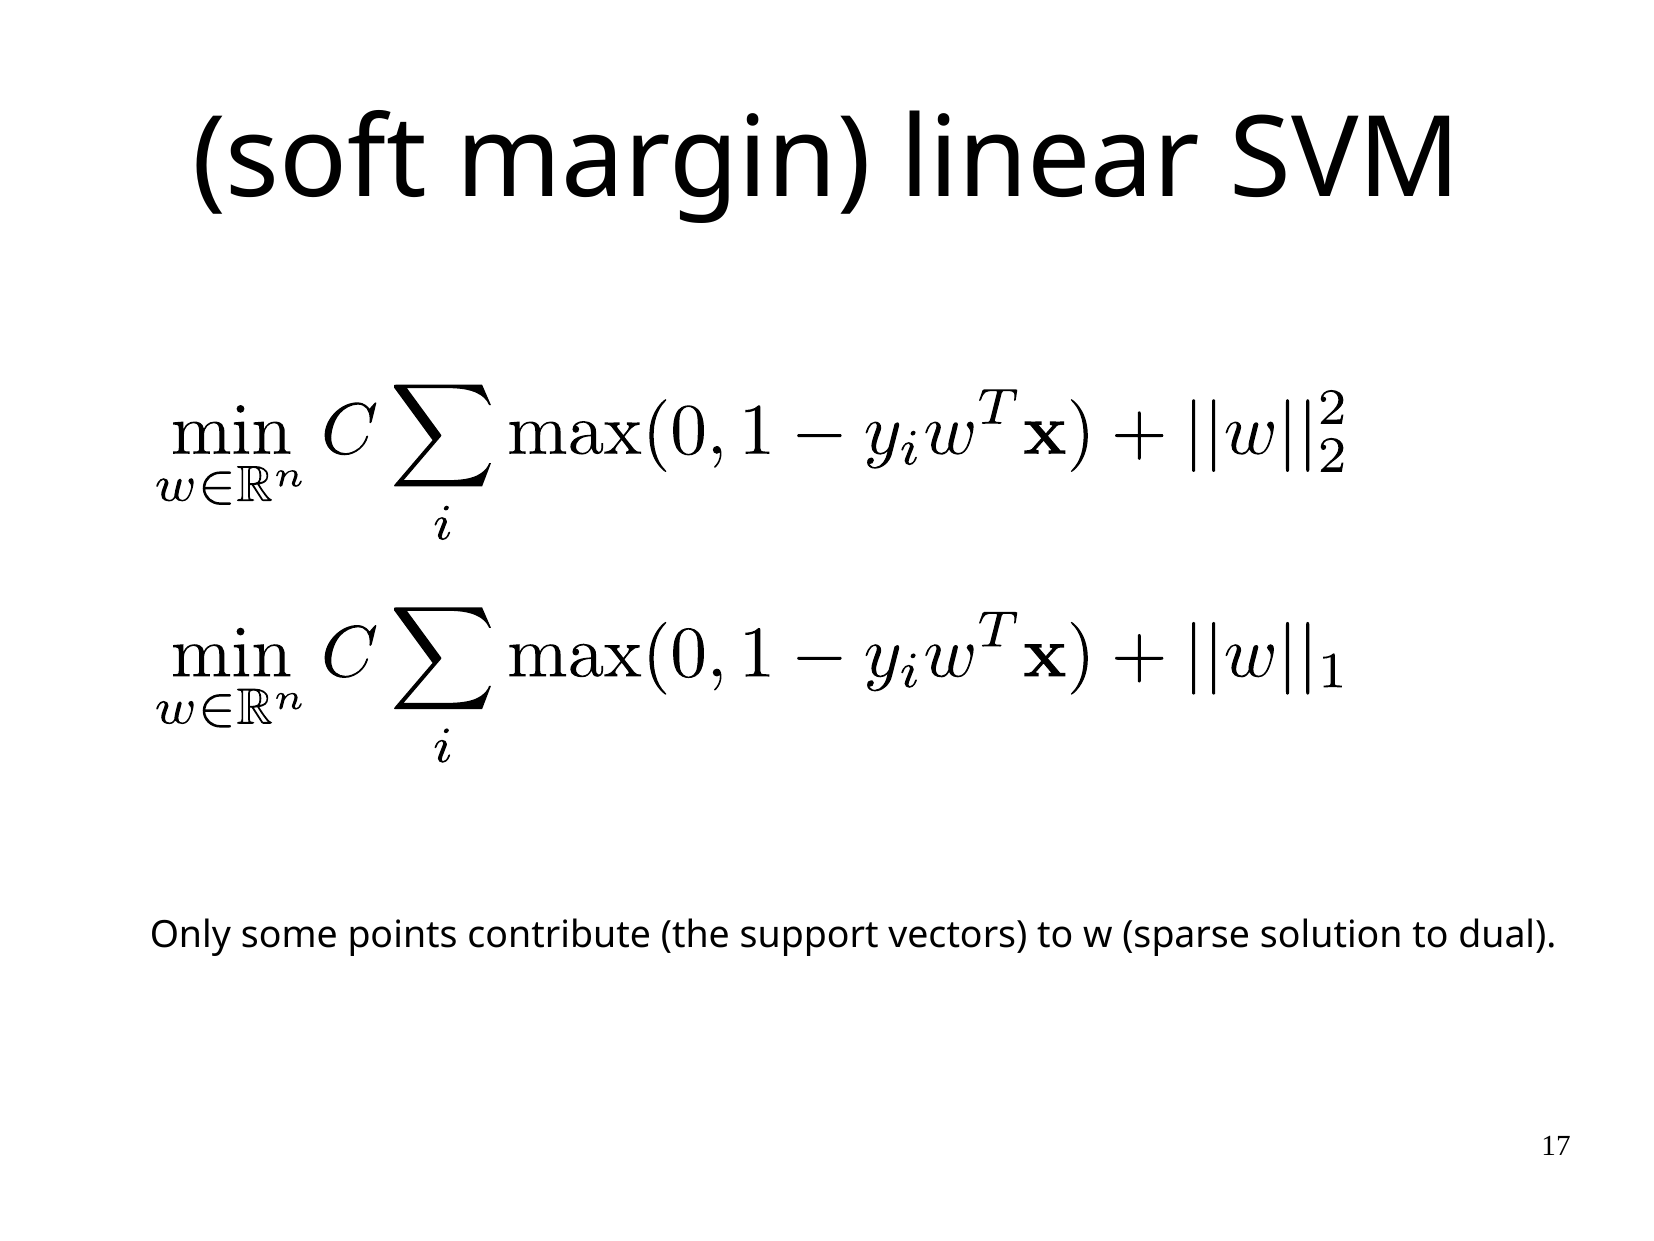

# (soft margin) linear SVM
Only some points contribute (the support vectors) to w (sparse solution to dual).
17